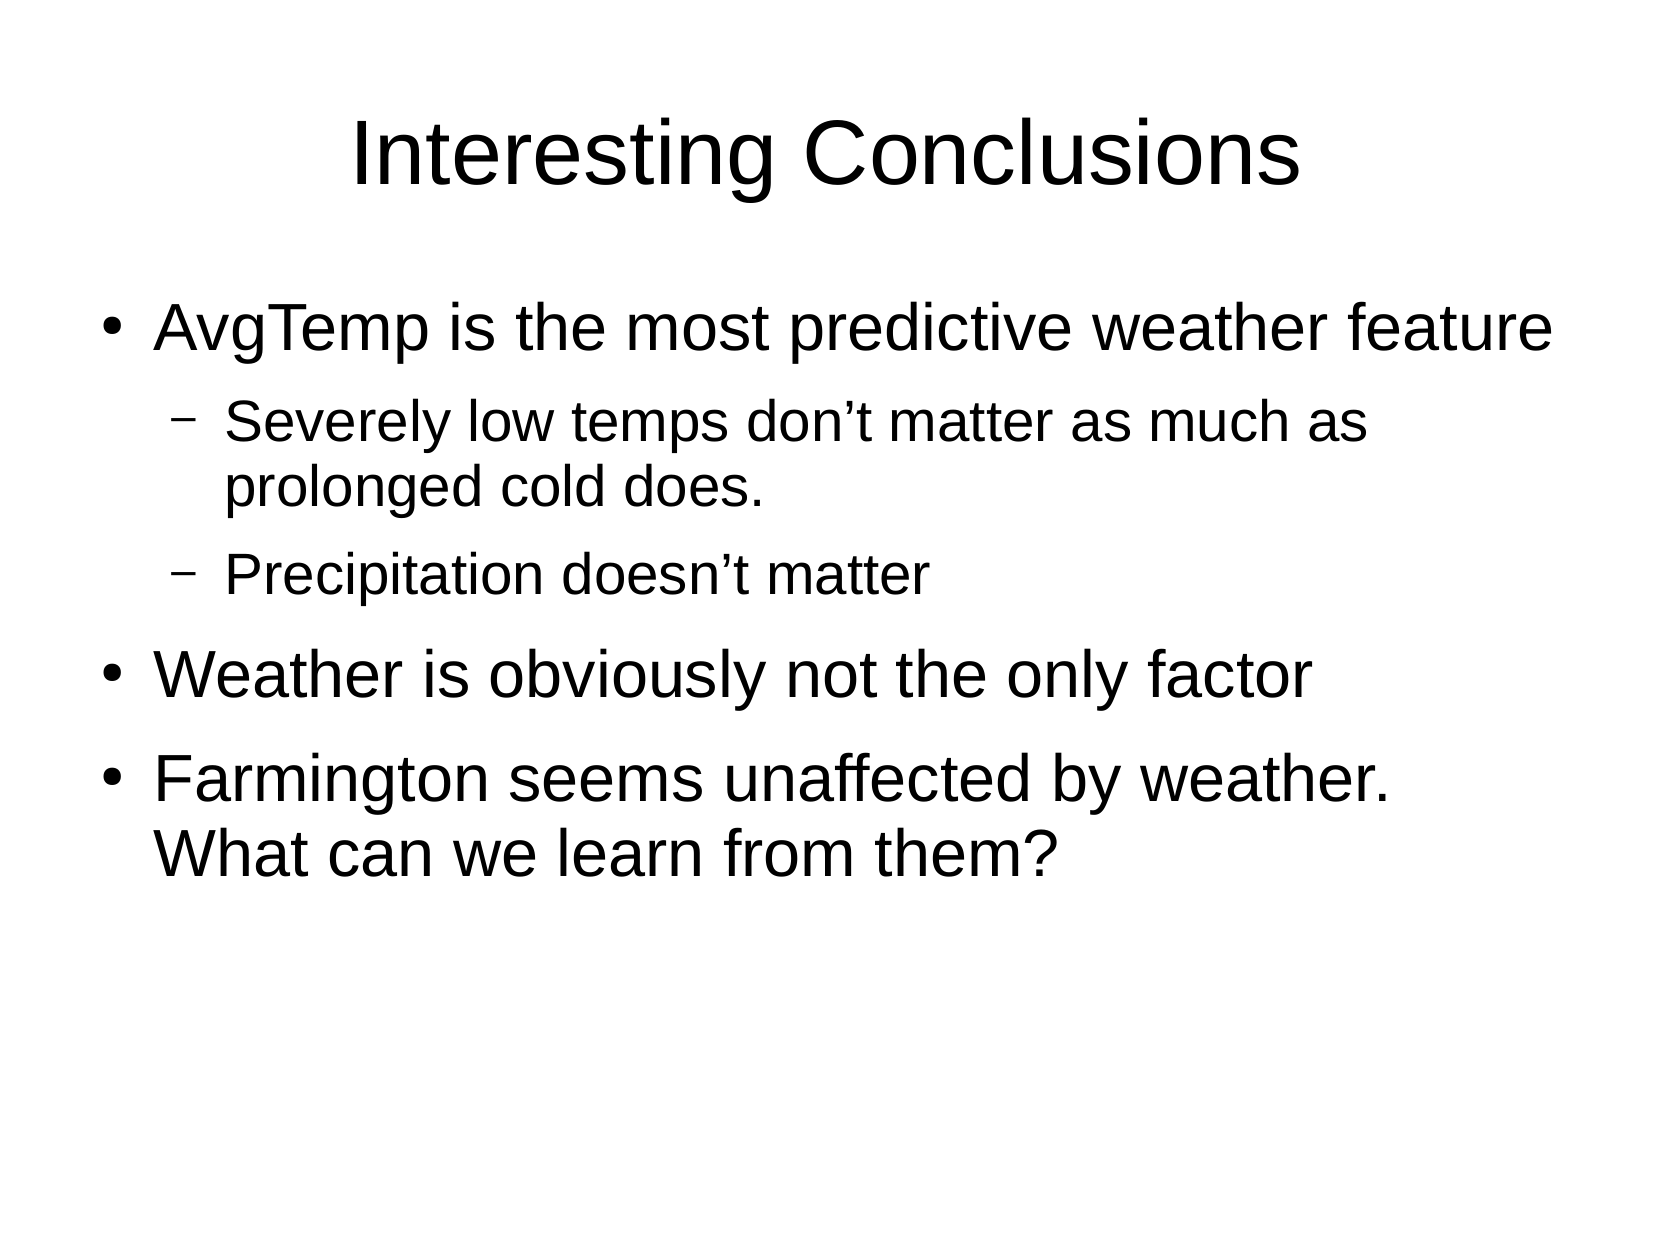

# Interesting Conclusions
AvgTemp is the most predictive weather feature
Severely low temps don’t matter as much as prolonged cold does.
Precipitation doesn’t matter
Weather is obviously not the only factor
Farmington seems unaffected by weather. What can we learn from them?